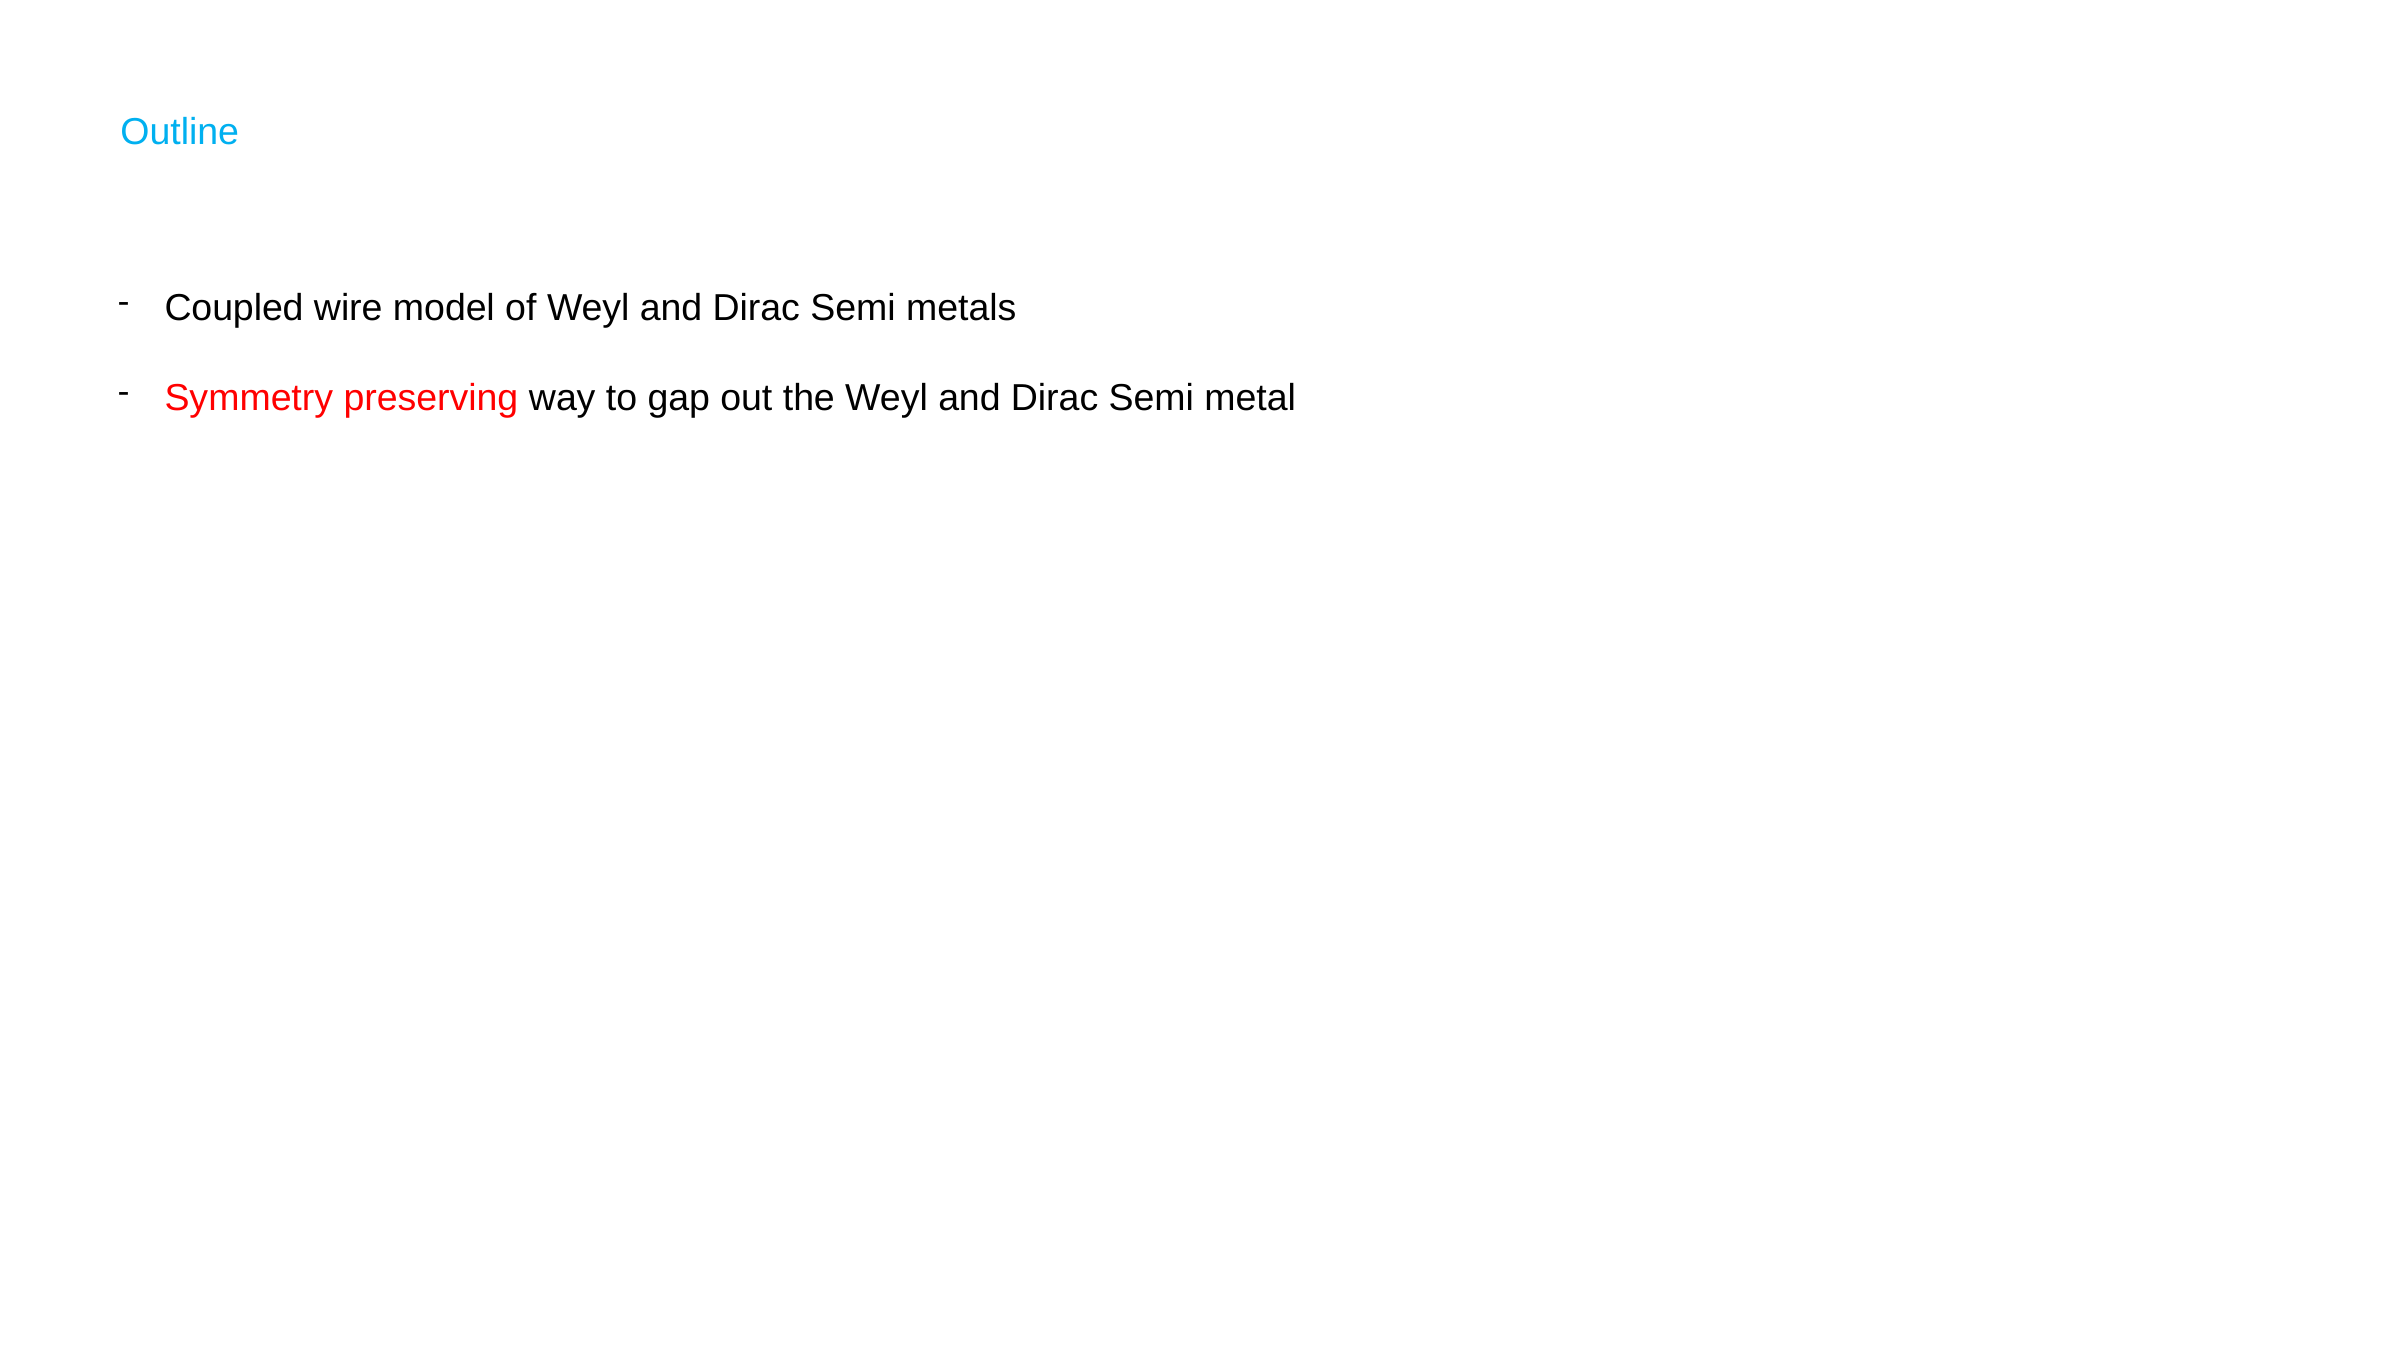

Outline
Coupled wire model of Weyl and Dirac Semi metals
Symmetry preserving way to gap out the Weyl and Dirac Semi metal